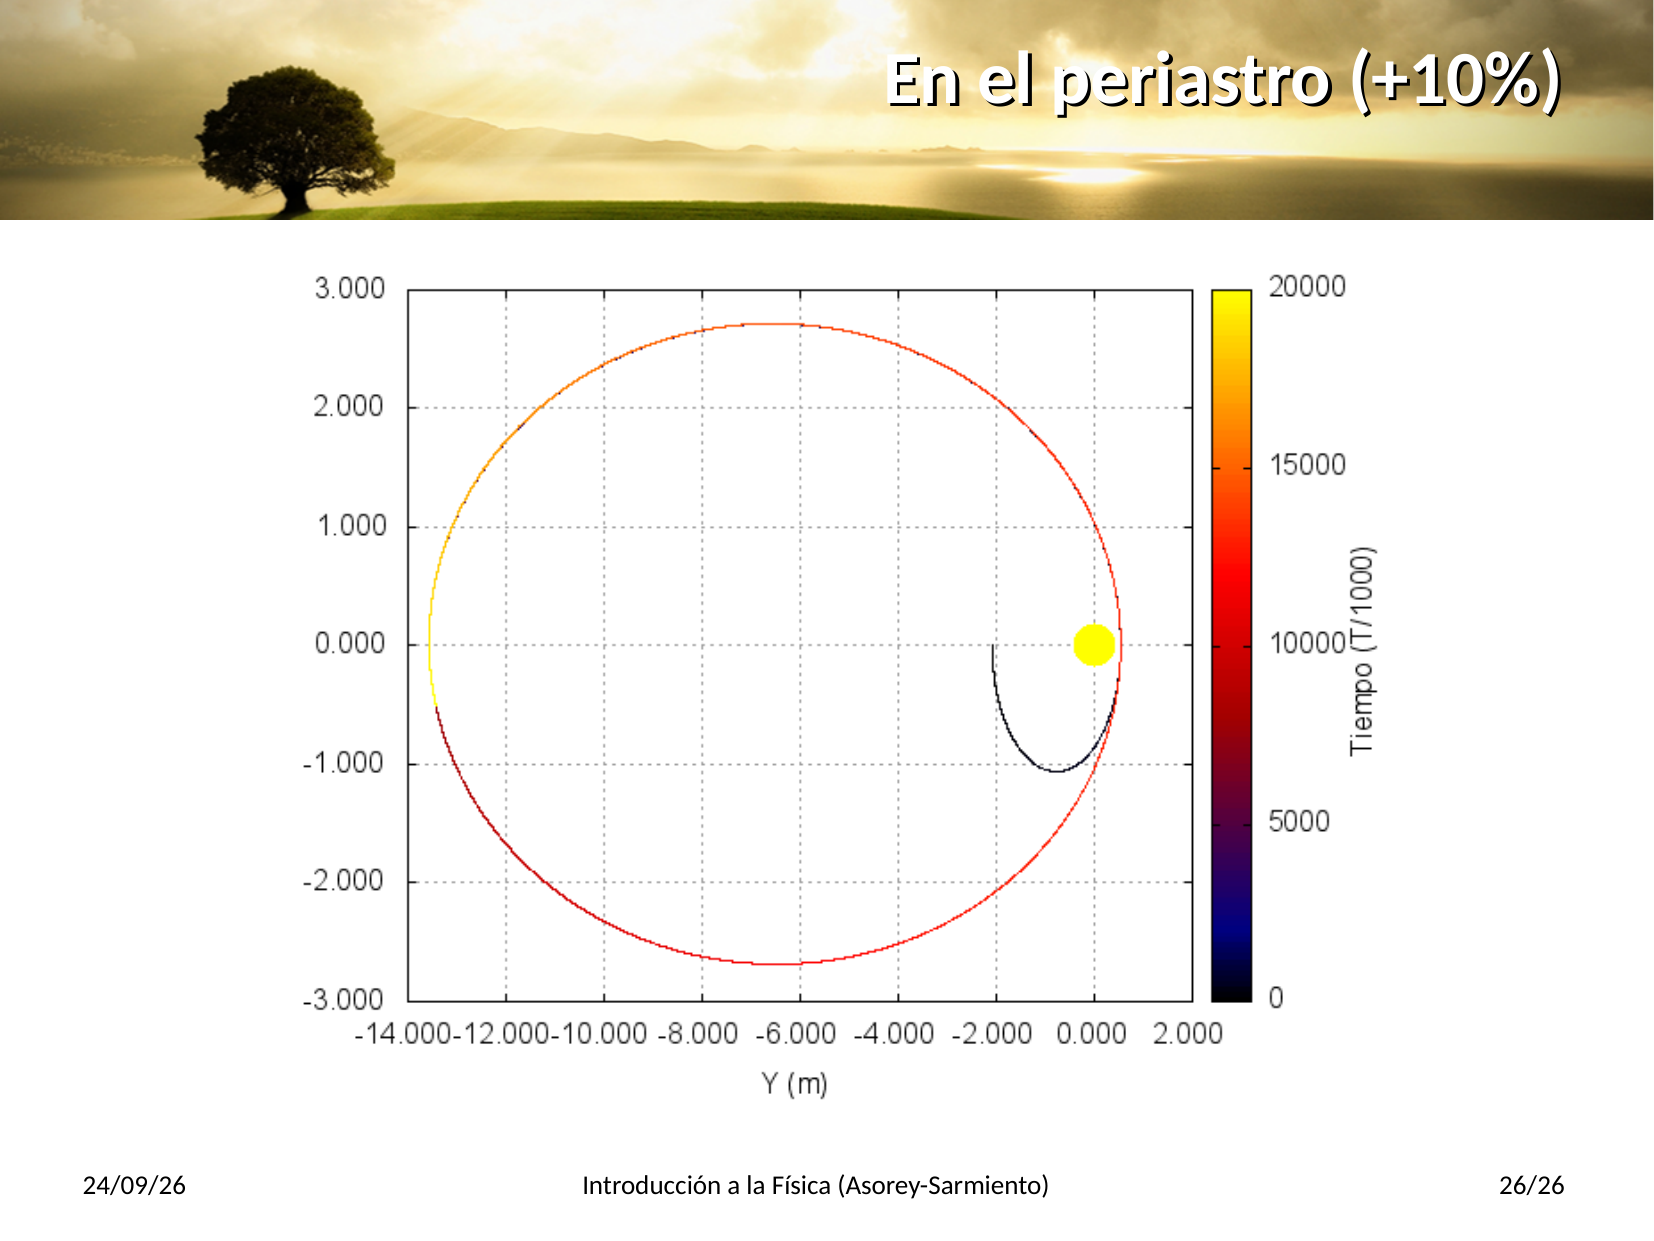

# En el periastro (+10%)
Introducción a la Física (Asorey-Sarmiento)
26